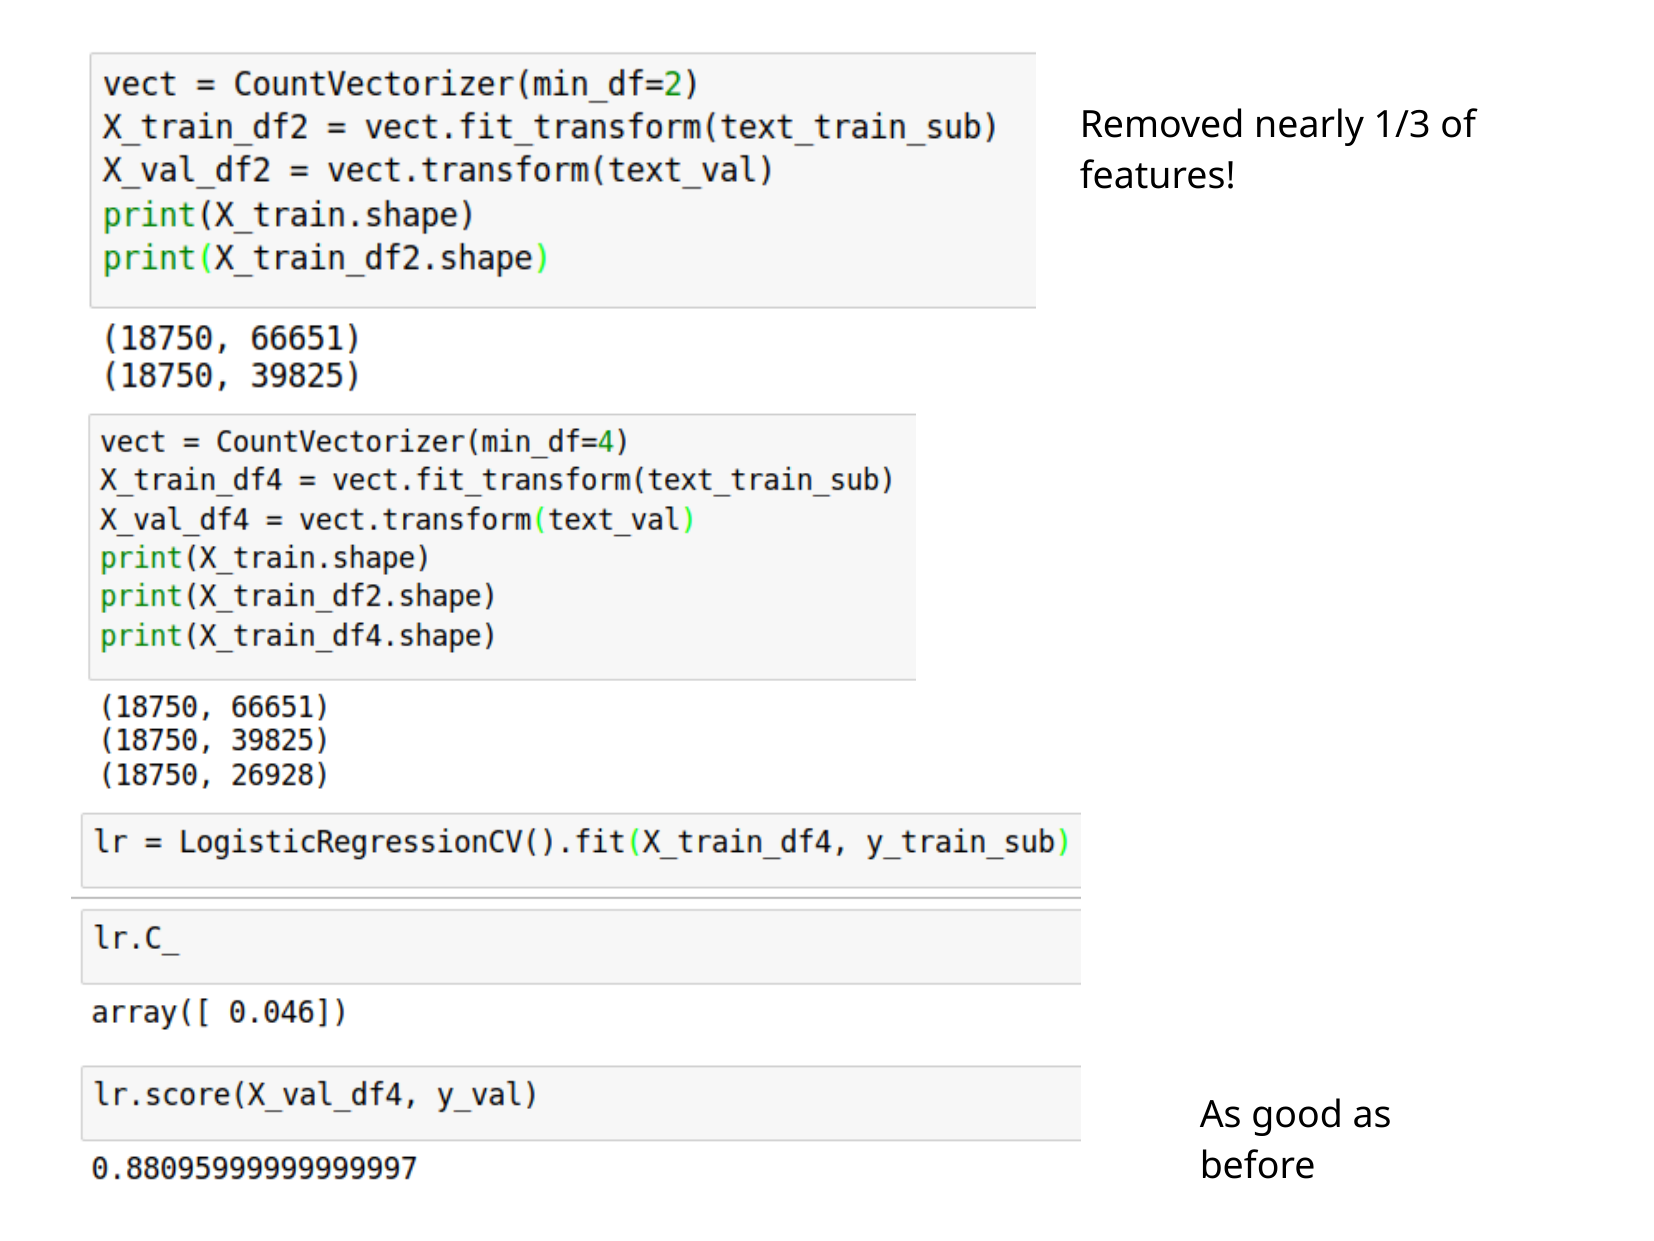

#
Removed nearly 1/3 of features!
As good as before